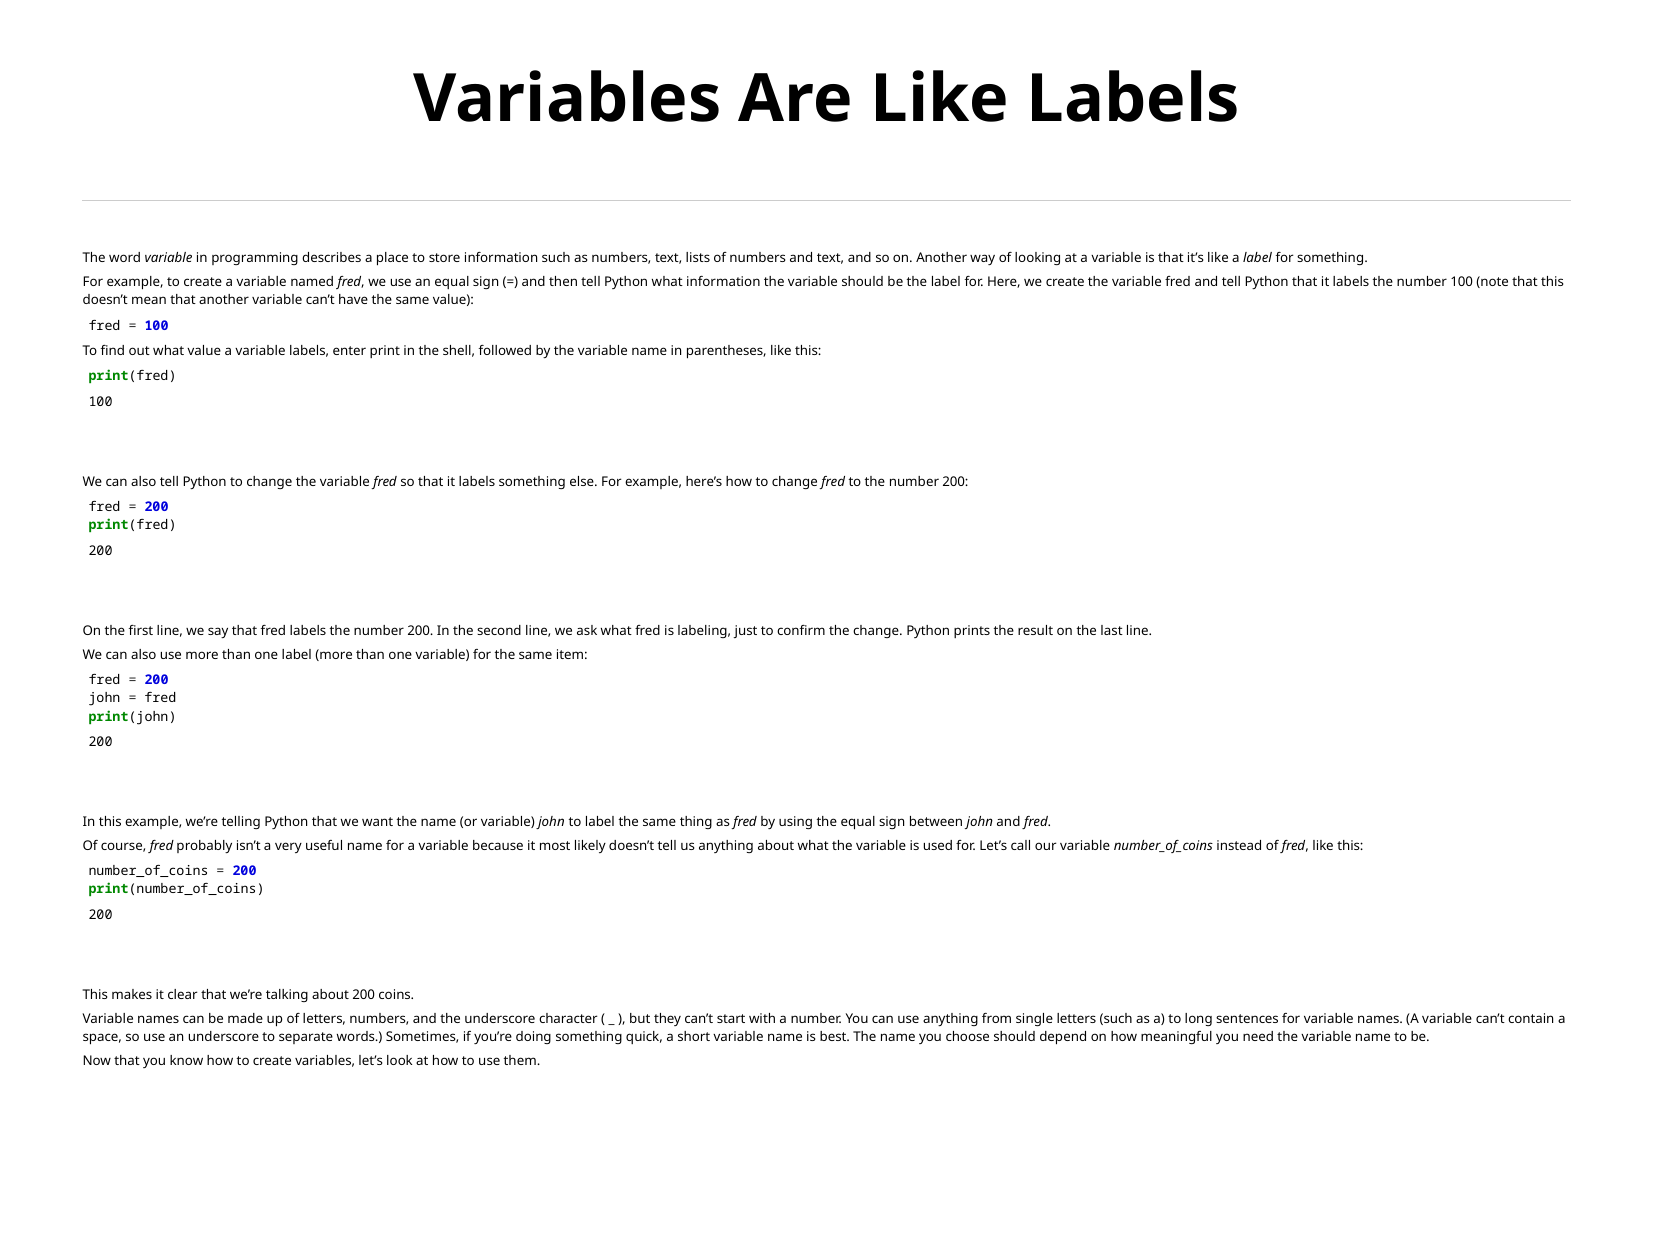

# Variables Are Like Labels
The word variable in programming describes a place to store information such as numbers, text, lists of numbers and text, and so on. Another way of looking at a variable is that it’s like a label for something.
For example, to create a variable named fred, we use an equal sign (=) and then tell Python what information the variable should be the label for. Here, we create the variable fred and tell Python that it labels the number 100 (note that this doesn’t mean that another variable can’t have the same value):
fred = 100
To find out what value a variable labels, enter print in the shell, followed by the variable name in parentheses, like this:
print(fred)
100
We can also tell Python to change the variable fred so that it labels something else. For example, here’s how to change fred to the number 200:
fred = 200
print(fred)
200
On the first line, we say that fred labels the number 200. In the second line, we ask what fred is labeling, just to confirm the change. Python prints the result on the last line.
We can also use more than one label (more than one variable) for the same item:
fred = 200
john = fred
print(john)
200
In this example, we’re telling Python that we want the name (or variable) john to label the same thing as fred by using the equal sign between john and fred.
Of course, fred probably isn’t a very useful name for a variable because it most likely doesn’t tell us anything about what the variable is used for. Let’s call our variable number_of_coins instead of fred, like this:
number_of_coins = 200
print(number_of_coins)
200
This makes it clear that we’re talking about 200 coins.
Variable names can be made up of letters, numbers, and the underscore character ( _ ), but they can’t start with a number. You can use anything from single letters (such as a) to long sentences for variable names. (A variable can’t contain a space, so use an underscore to separate words.) Sometimes, if you’re doing something quick, a short variable name is best. The name you choose should depend on how meaningful you need the variable name to be.
Now that you know how to create variables, let’s look at how to use them.